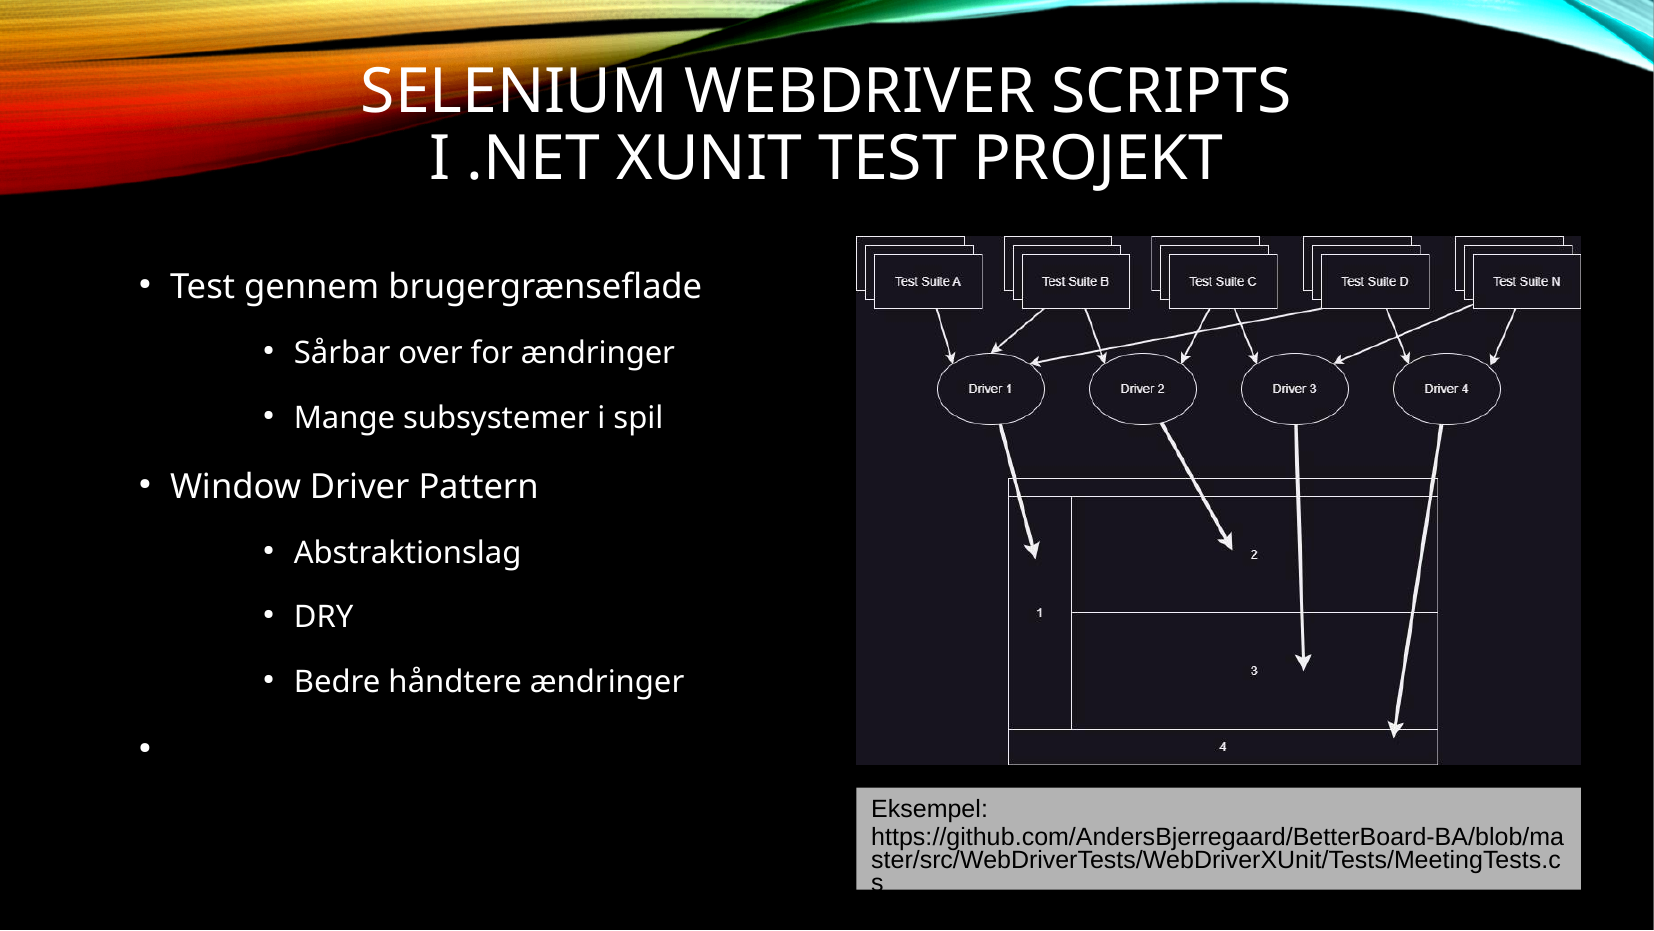

# Selenium WebDriver Scripts i .NET XUnit Test Projekt
Test gennem brugergrænseflade
Sårbar over for ændringer
Mange subsystemer i spil
Window Driver Pattern
Abstraktionslag
DRY
Bedre håndtere ændringer
Eksempel: https://github.com/AndersBjerregaard/BetterBoard-BA/blob/master/src/WebDriverTests/WebDriverXUnit/Tests/MeetingTests.cs